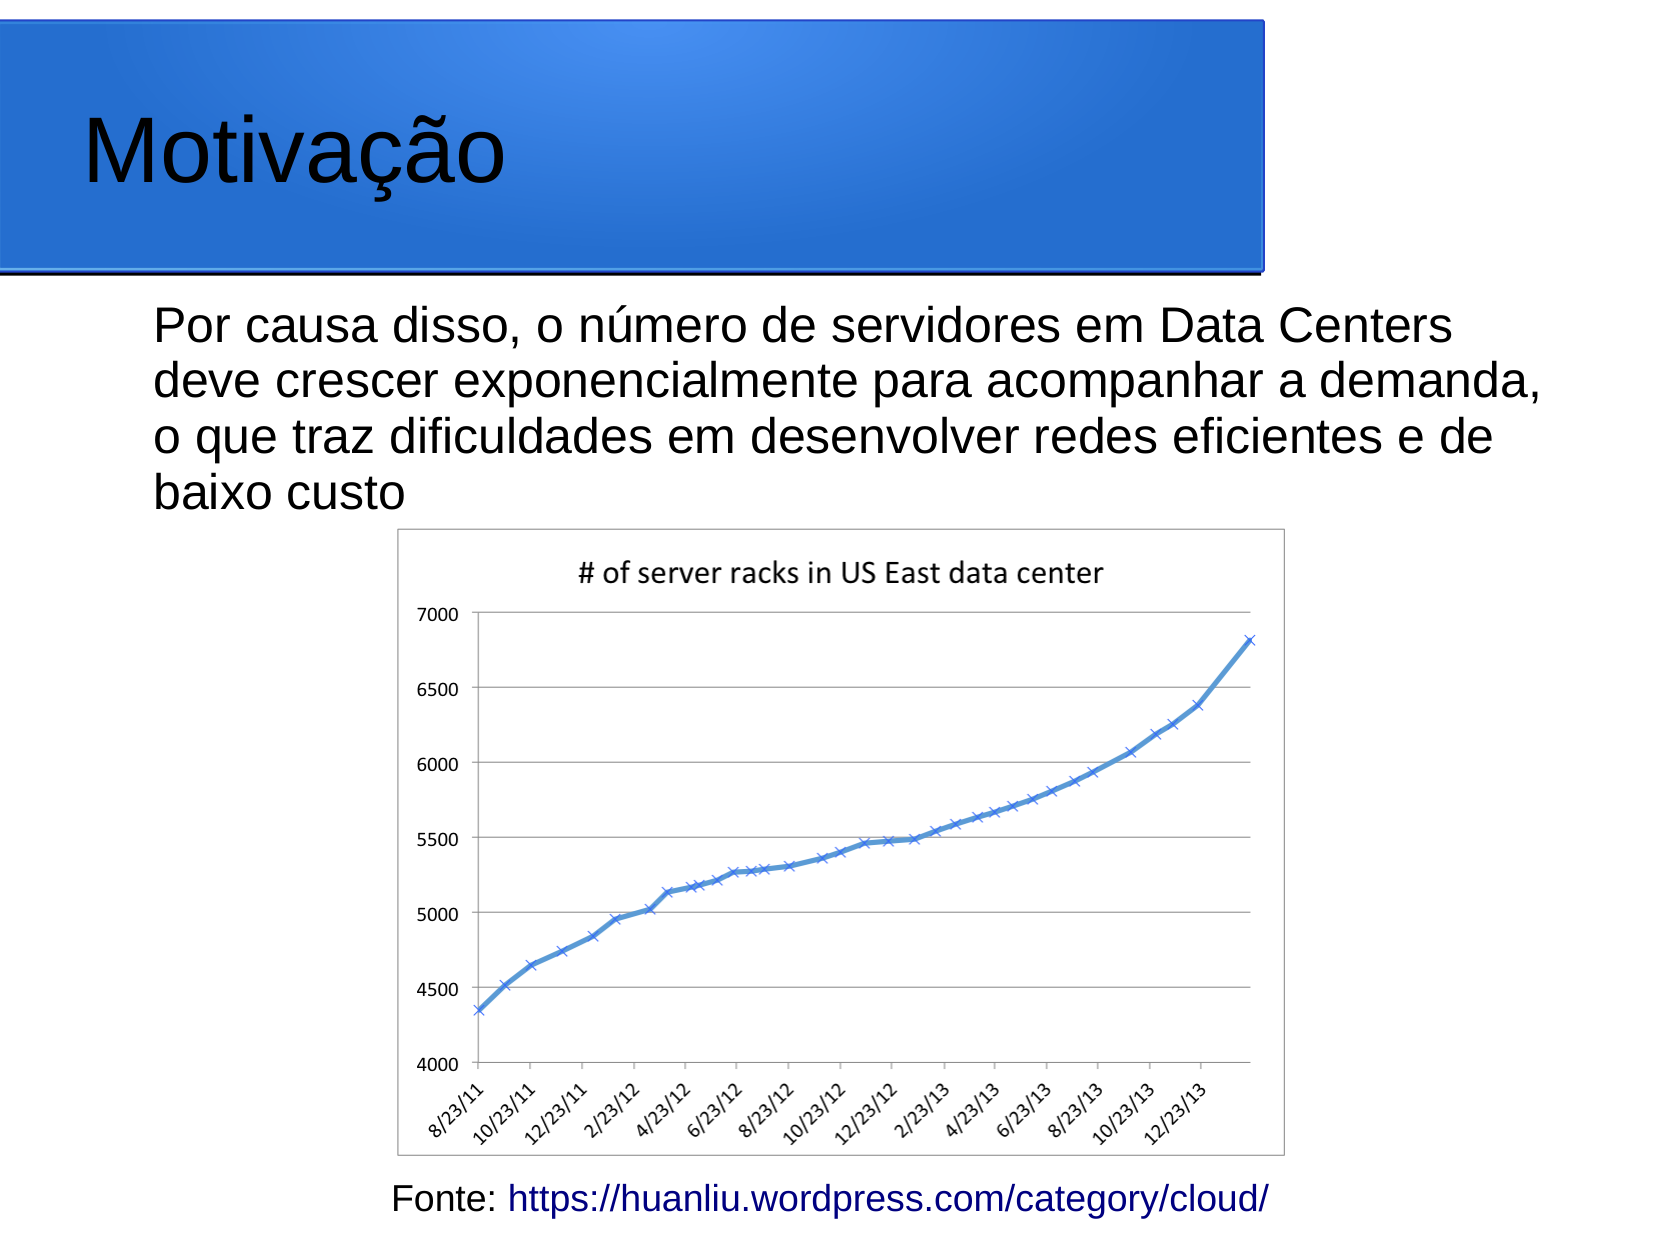

# Motivação
Por causa disso, o número de servidores em Data Centers deve crescer exponencialmente para acompanhar a demanda, o que traz dificuldades em desenvolver redes eficientes e de baixo custo
Fonte: https://huanliu.wordpress.com/category/cloud/